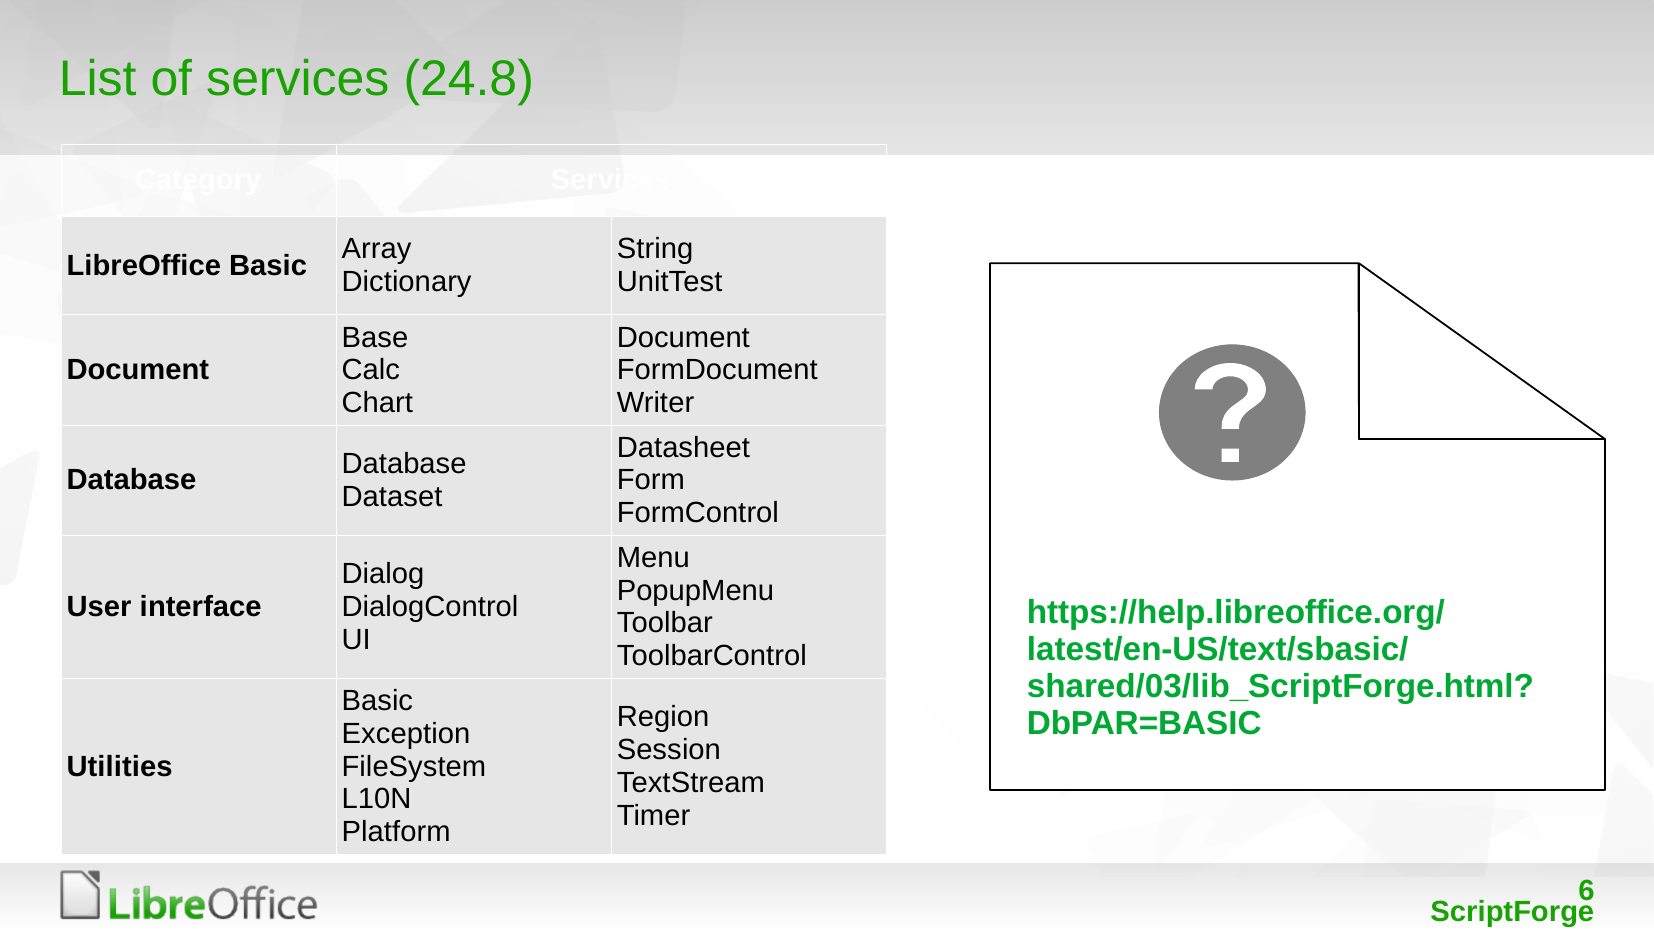

# List of services (24.8)
| Category | Services | |
| --- | --- | --- |
| LibreOffice Basic | Array Dictionary | String UnitTest |
| Document | Base Calc Chart | Document FormDocument Writer |
| Database | Database Dataset | Datasheet Form FormControl |
| User interface | Dialog DialogControl UI | Menu PopupMenu Toolbar ToolbarControl |
| Utilities | Basic Exception FileSystem L10N Platform | Region Session TextStream Timer |
https://help.libreoffice.org/latest/en-US/text/sbasic/shared/03/lib_ScriptForge.html?DbPAR=BASIC
6
ScriptForge